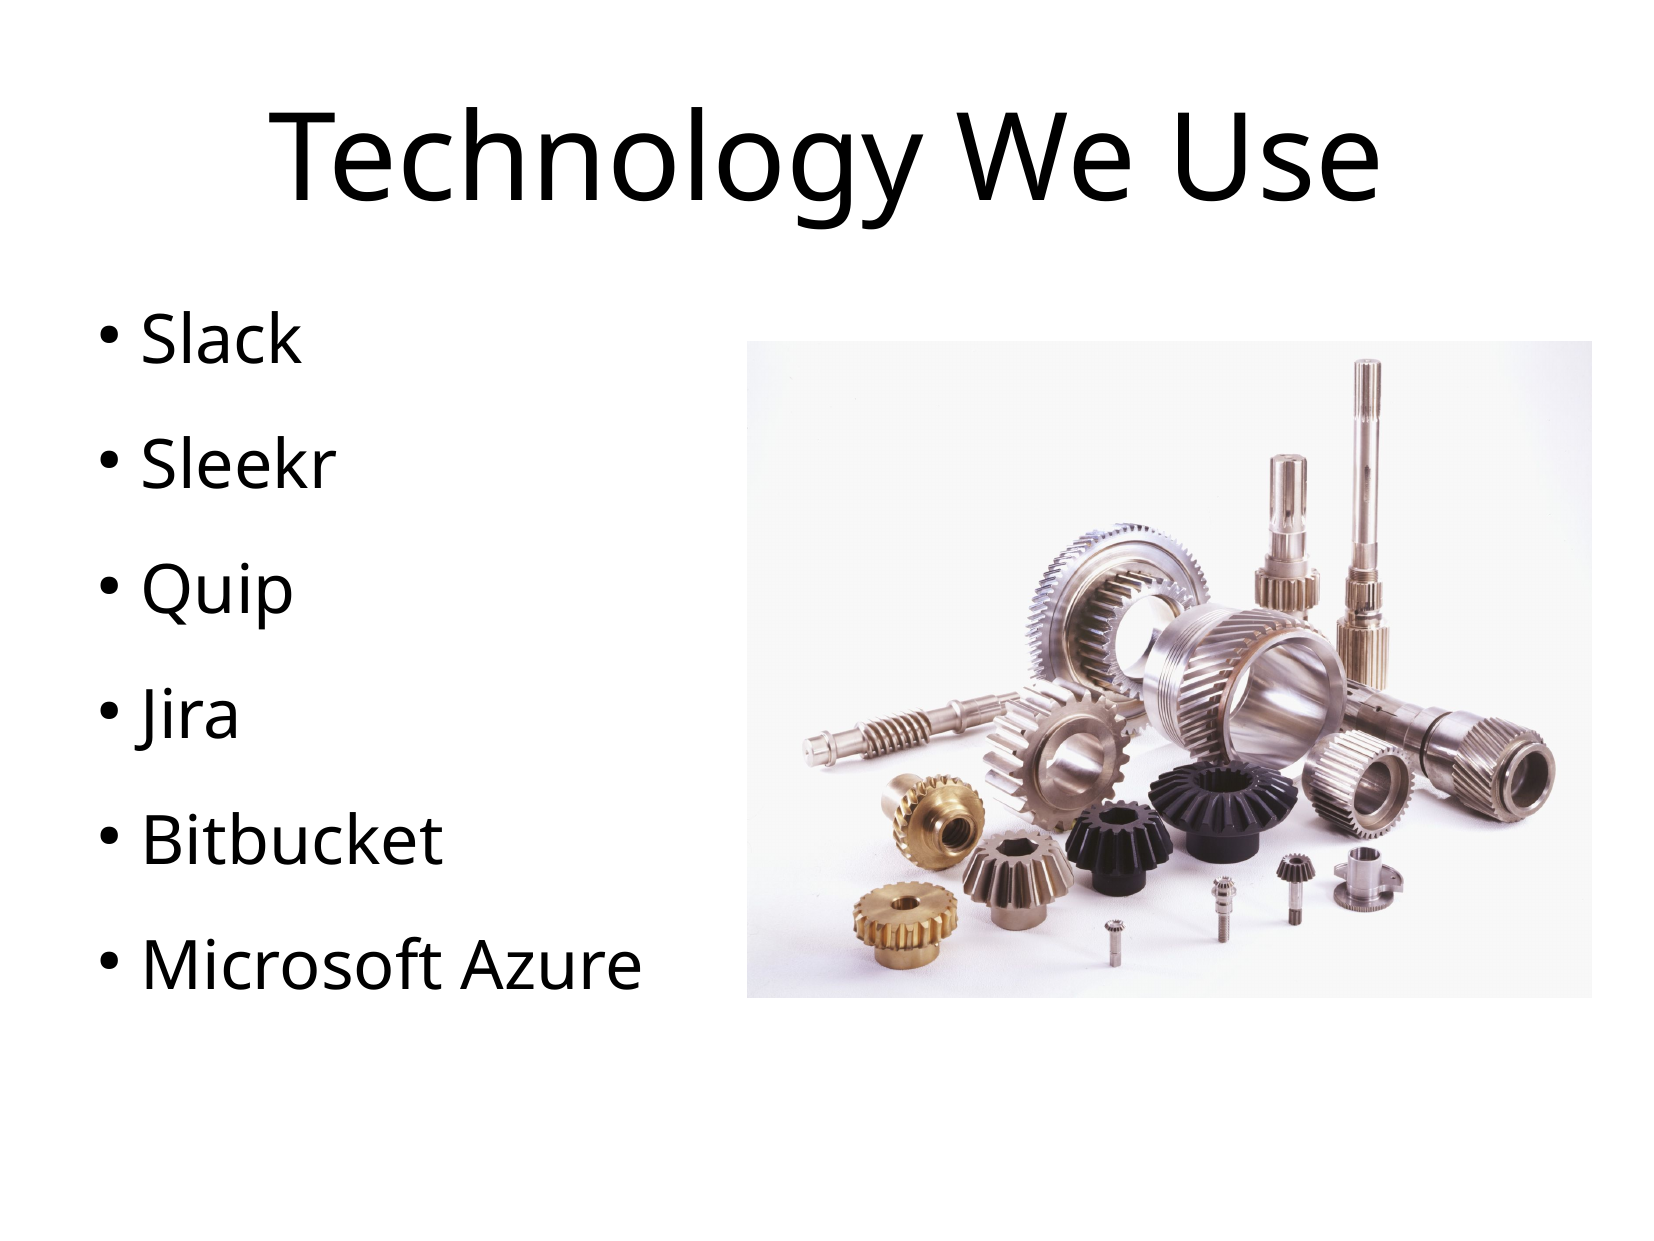

# Technology We Use
Slack
Sleekr
Quip
Jira
Bitbucket
Microsoft Azure